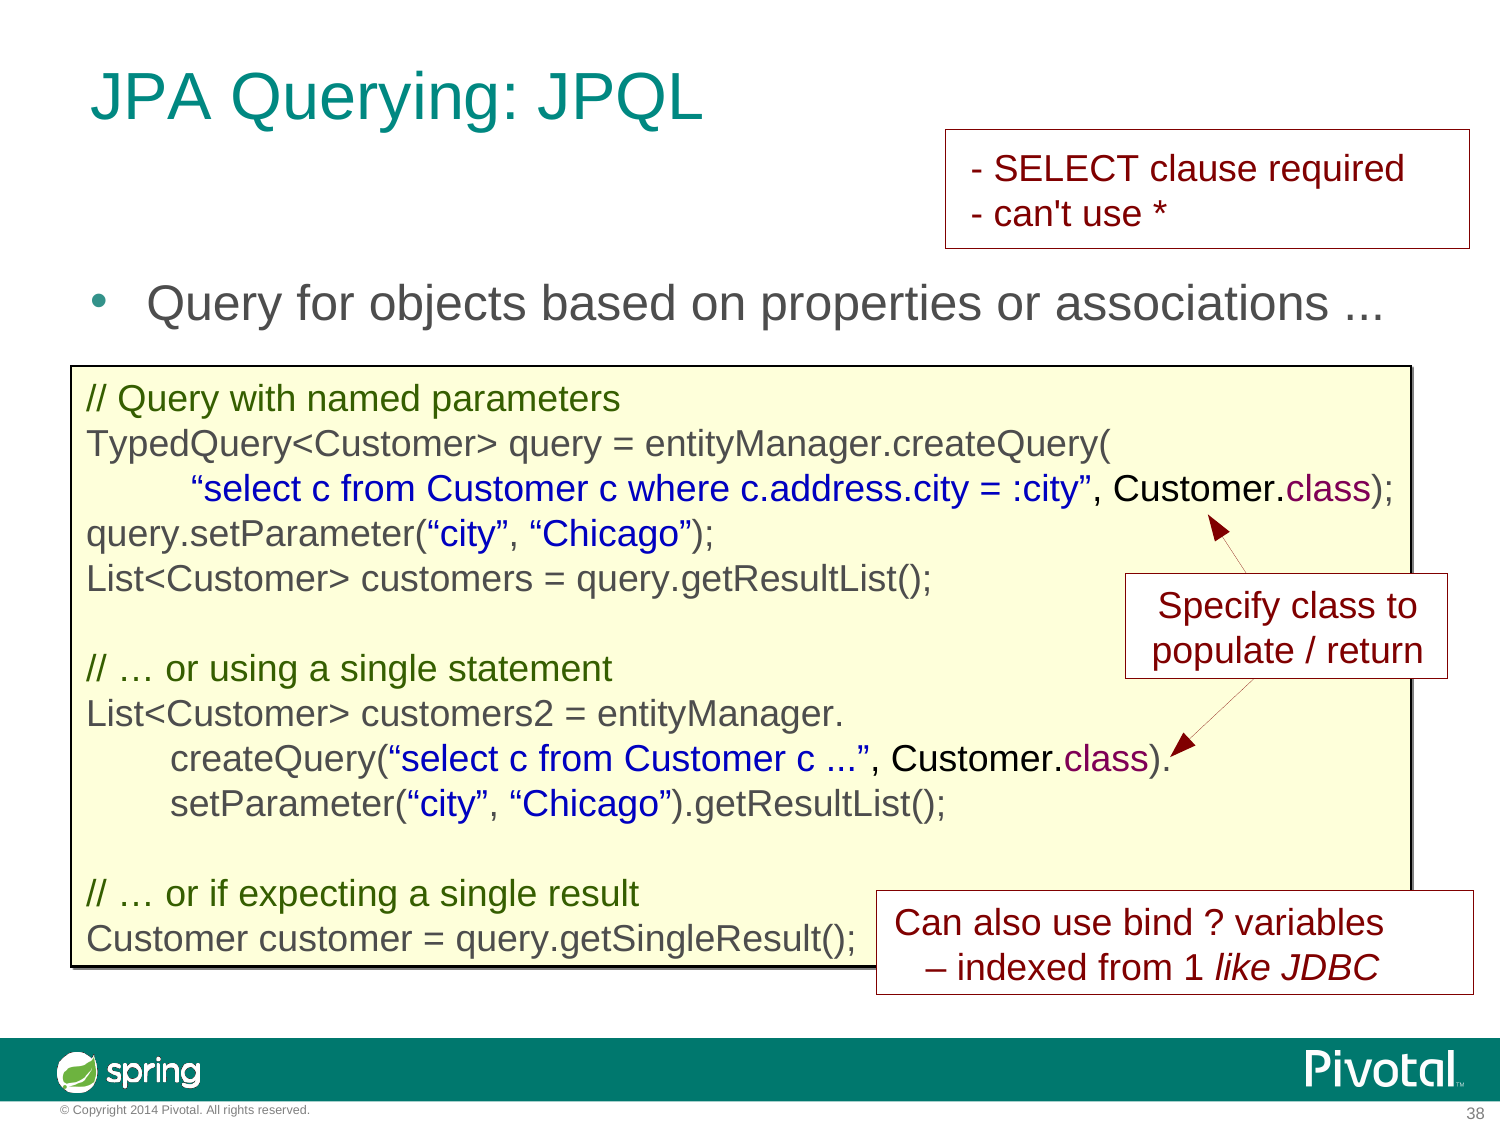

# JPA Querying: JPQL
 - SELECT clause required
 - can't use *
Query for objects based on properties or associations ...
// Query with named parameters
TypedQuery<Customer> query = entityManager.createQuery(
 “select c from Customer c where c.address.city = :city”, Customer.class);
query.setParameter(“city”, “Chicago”);
List<Customer> customers = query.getResultList();
// … or using a single statement
List<Customer> customers2 = entityManager.
 createQuery(“select c from Customer c ...”, Customer.class).
 setParameter(“city”, “Chicago”).getResultList();
// … or if expecting a single result
Customer customer = query.getSingleResult();
Specify class to
populate / return
Can also use bind ? variables
 – indexed from 1 like JDBC